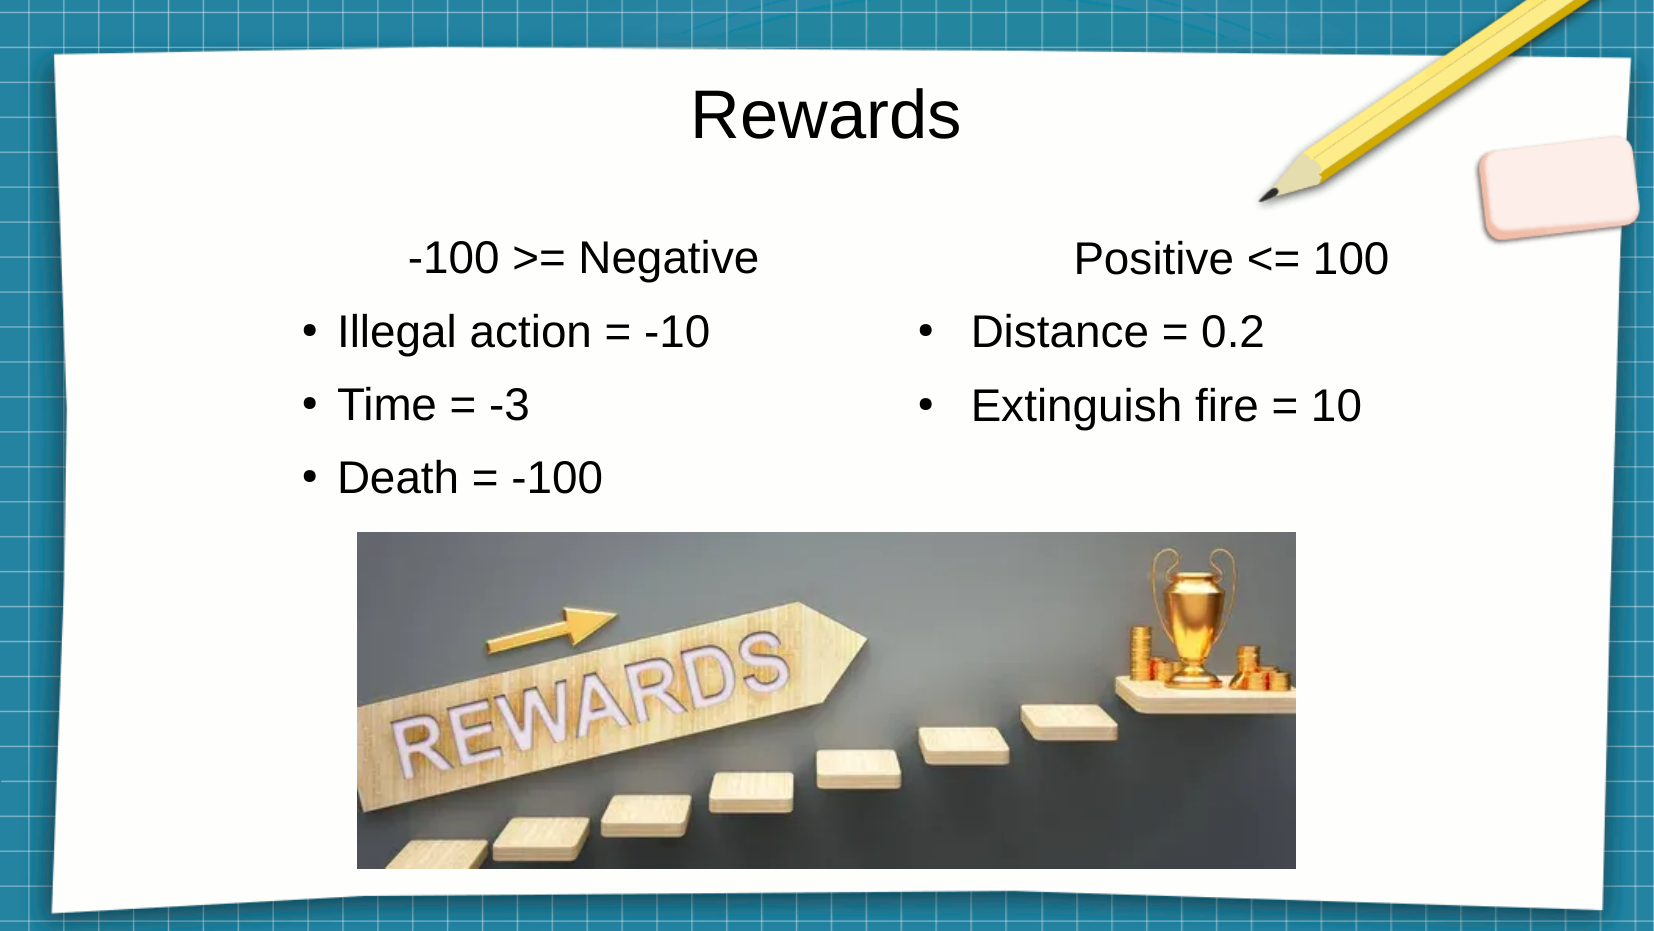

# Rewards
-100 >= Negative
Illegal action = -10
Time = -3
Death = -100
Positive <= 100
Distance = 0.2
Extinguish fire = 10